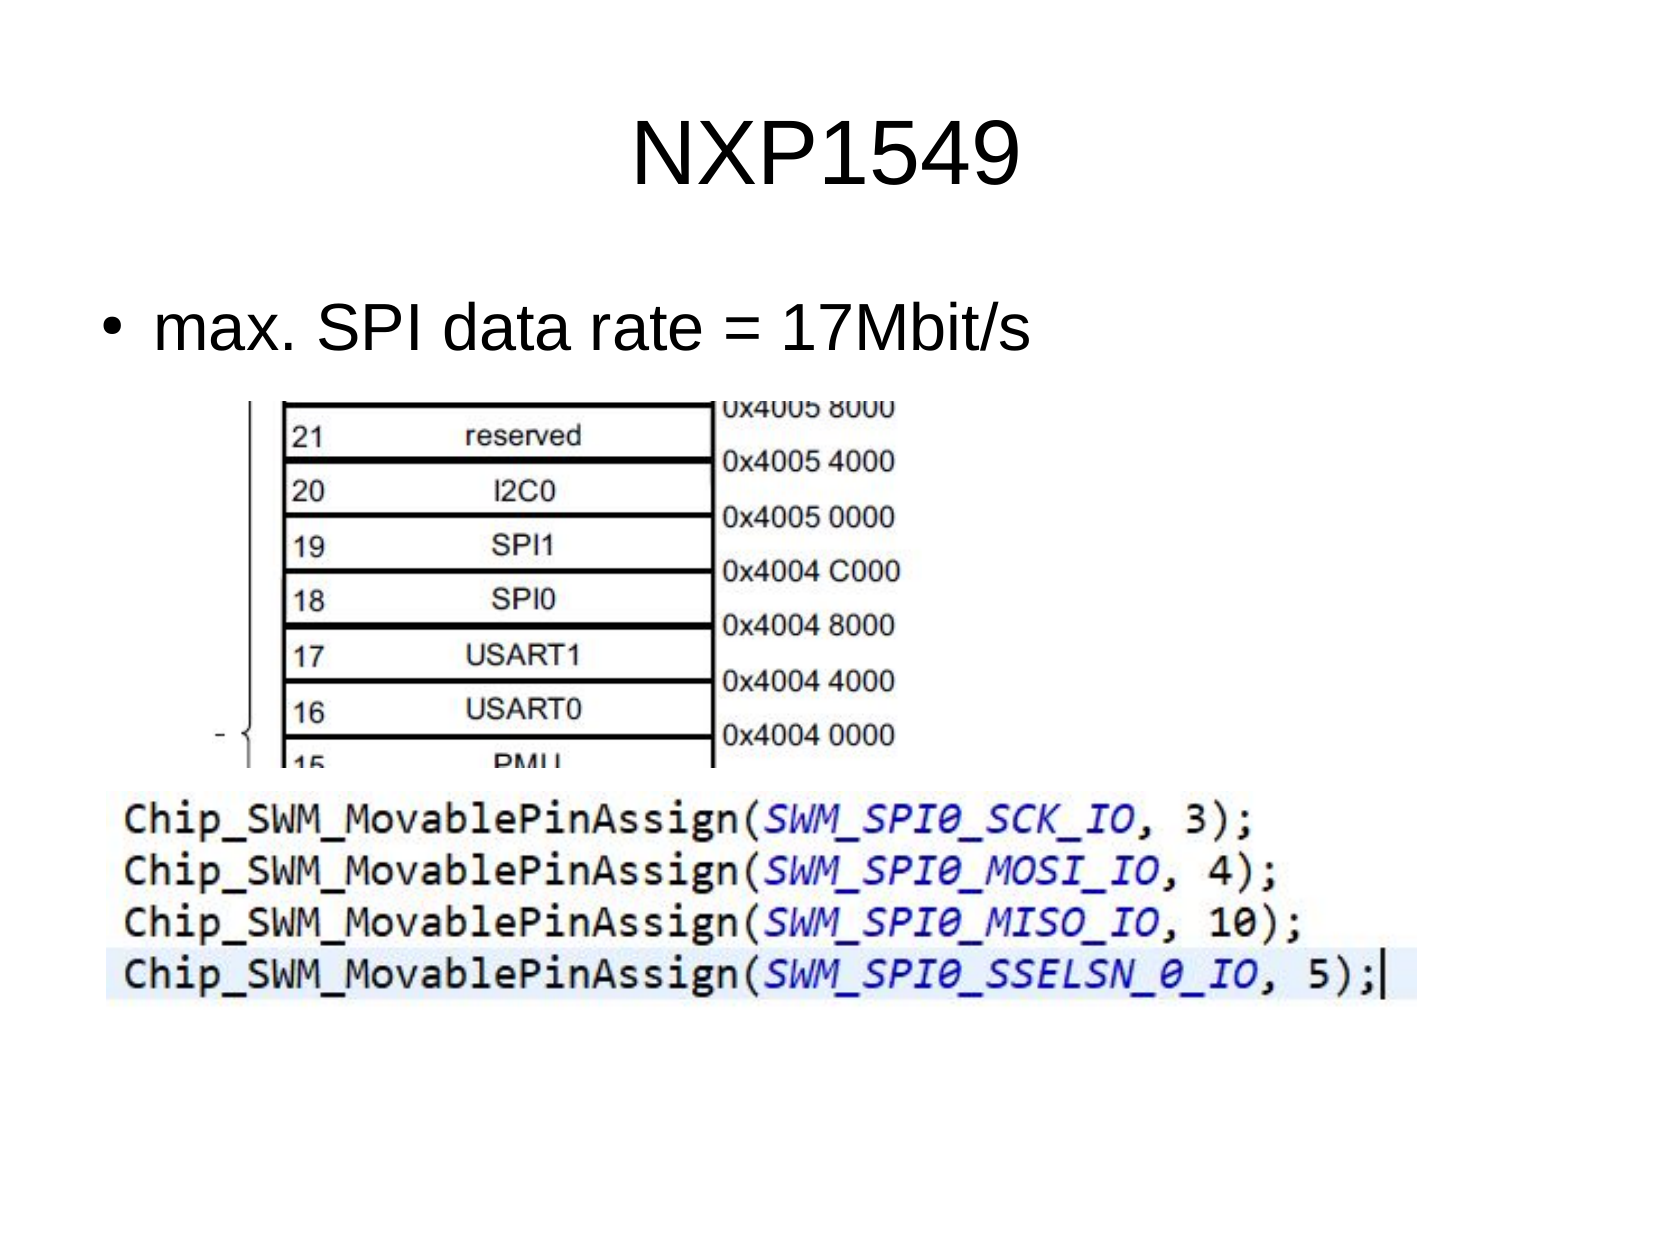

# NXP1549
max. SPI data rate = 17Mbit/s